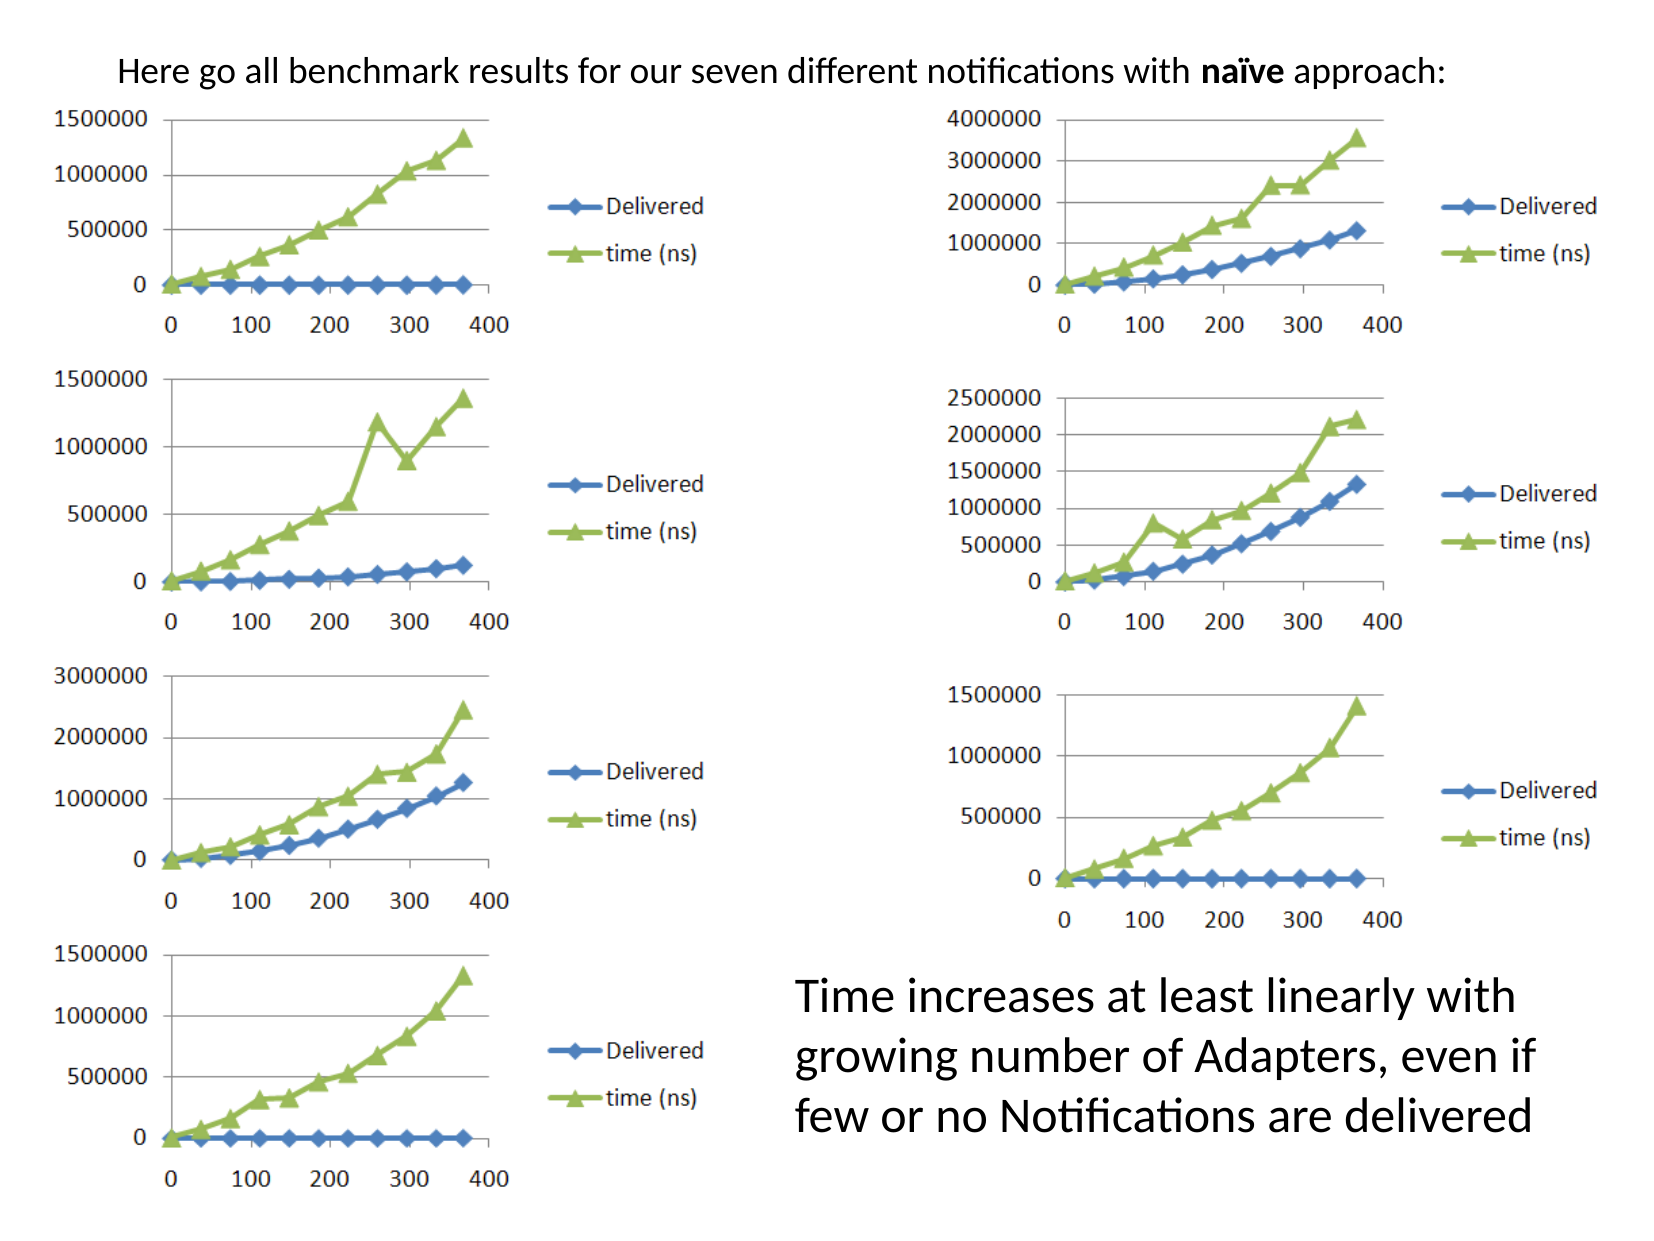

Here go all benchmark results for our seven different notifications with naïve approach:
Time increases at least linearly with
growing number of Adapters, even if
few or no Notifications are delivered